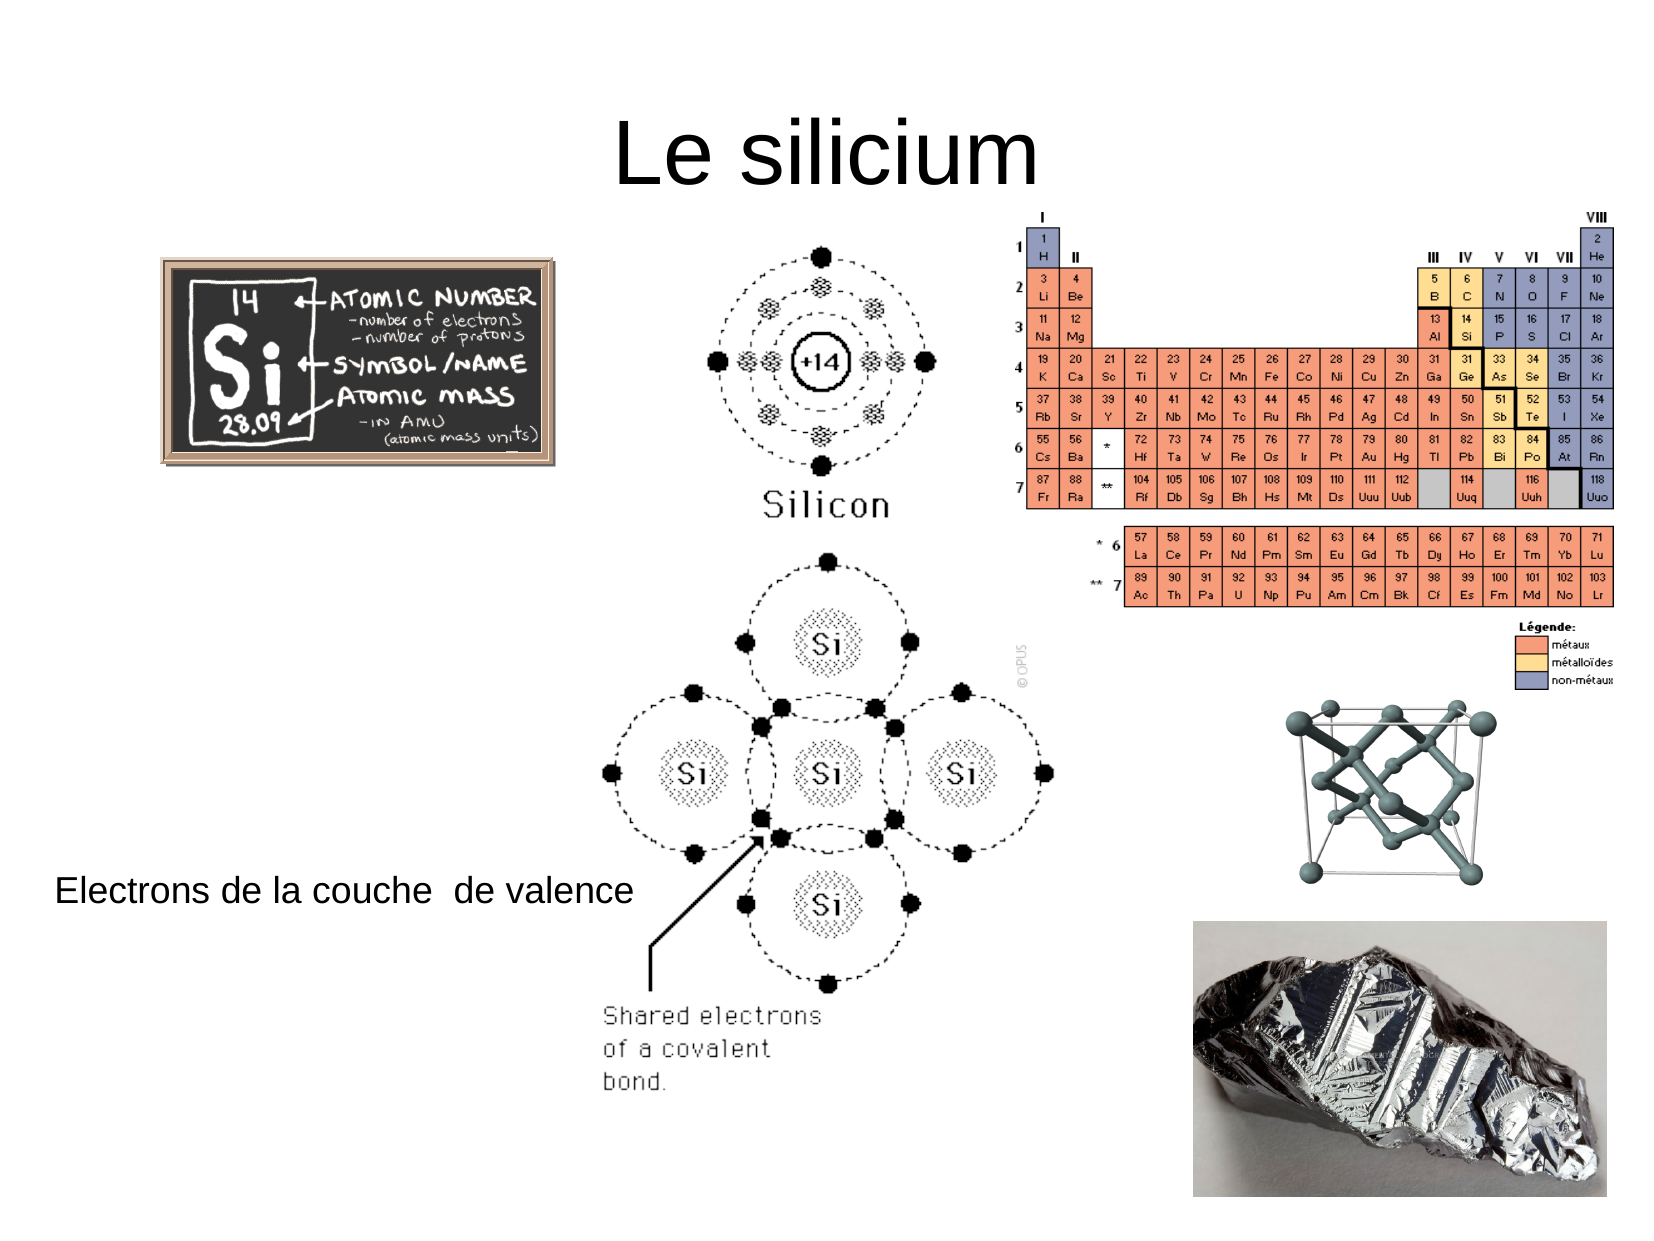

# Le silicium
Electrons de la couche de valence